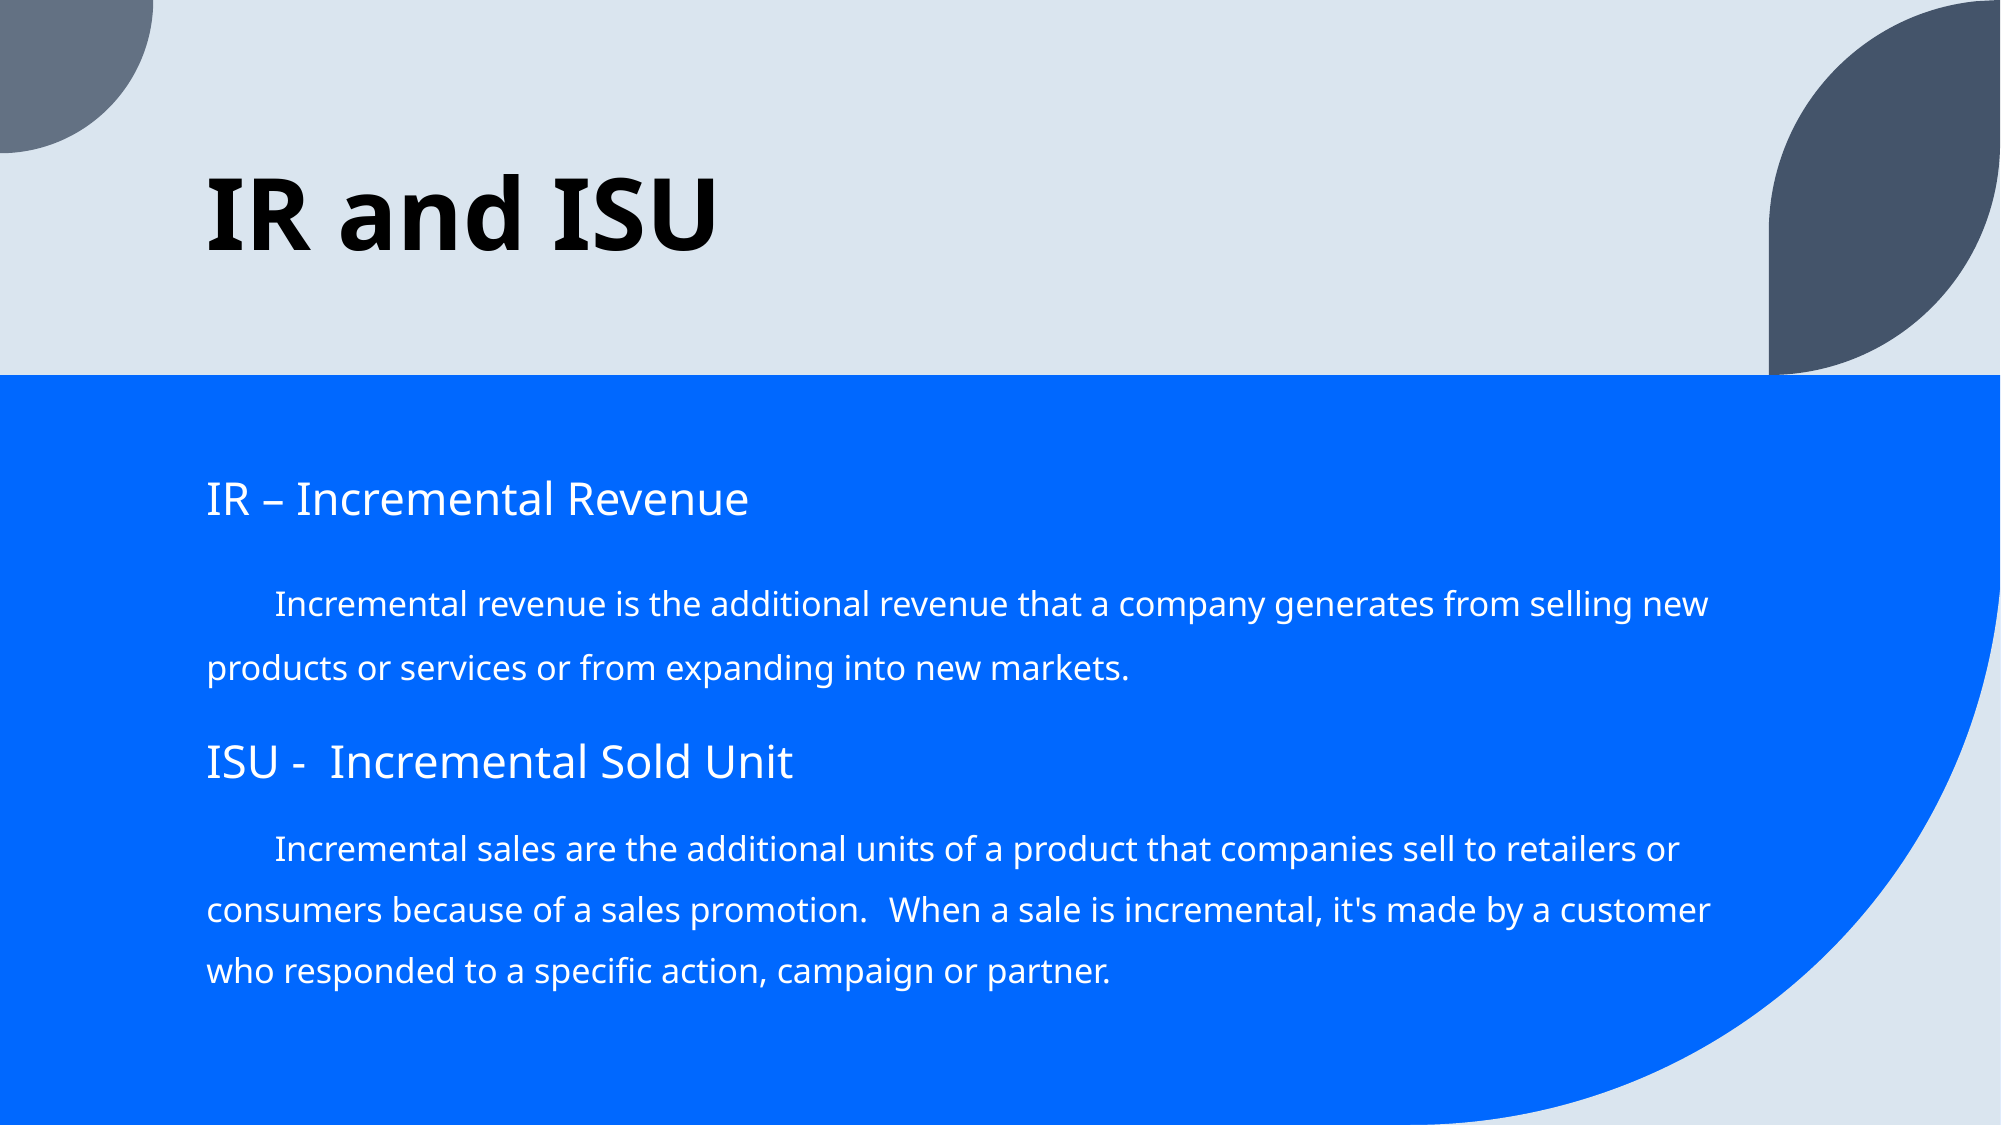

# IR and ISU
IR – Incremental Revenue
	Incremental revenue is the additional revenue that a company generates from selling new products or services or from expanding into new markets.
ISU - Incremental Sold Unit
	Incremental sales are the additional units of a product that companies sell to retailers or consumers because of a sales promotion. 	When a sale is incremental, it's made by a customer who responded to a specific action, campaign or partner.